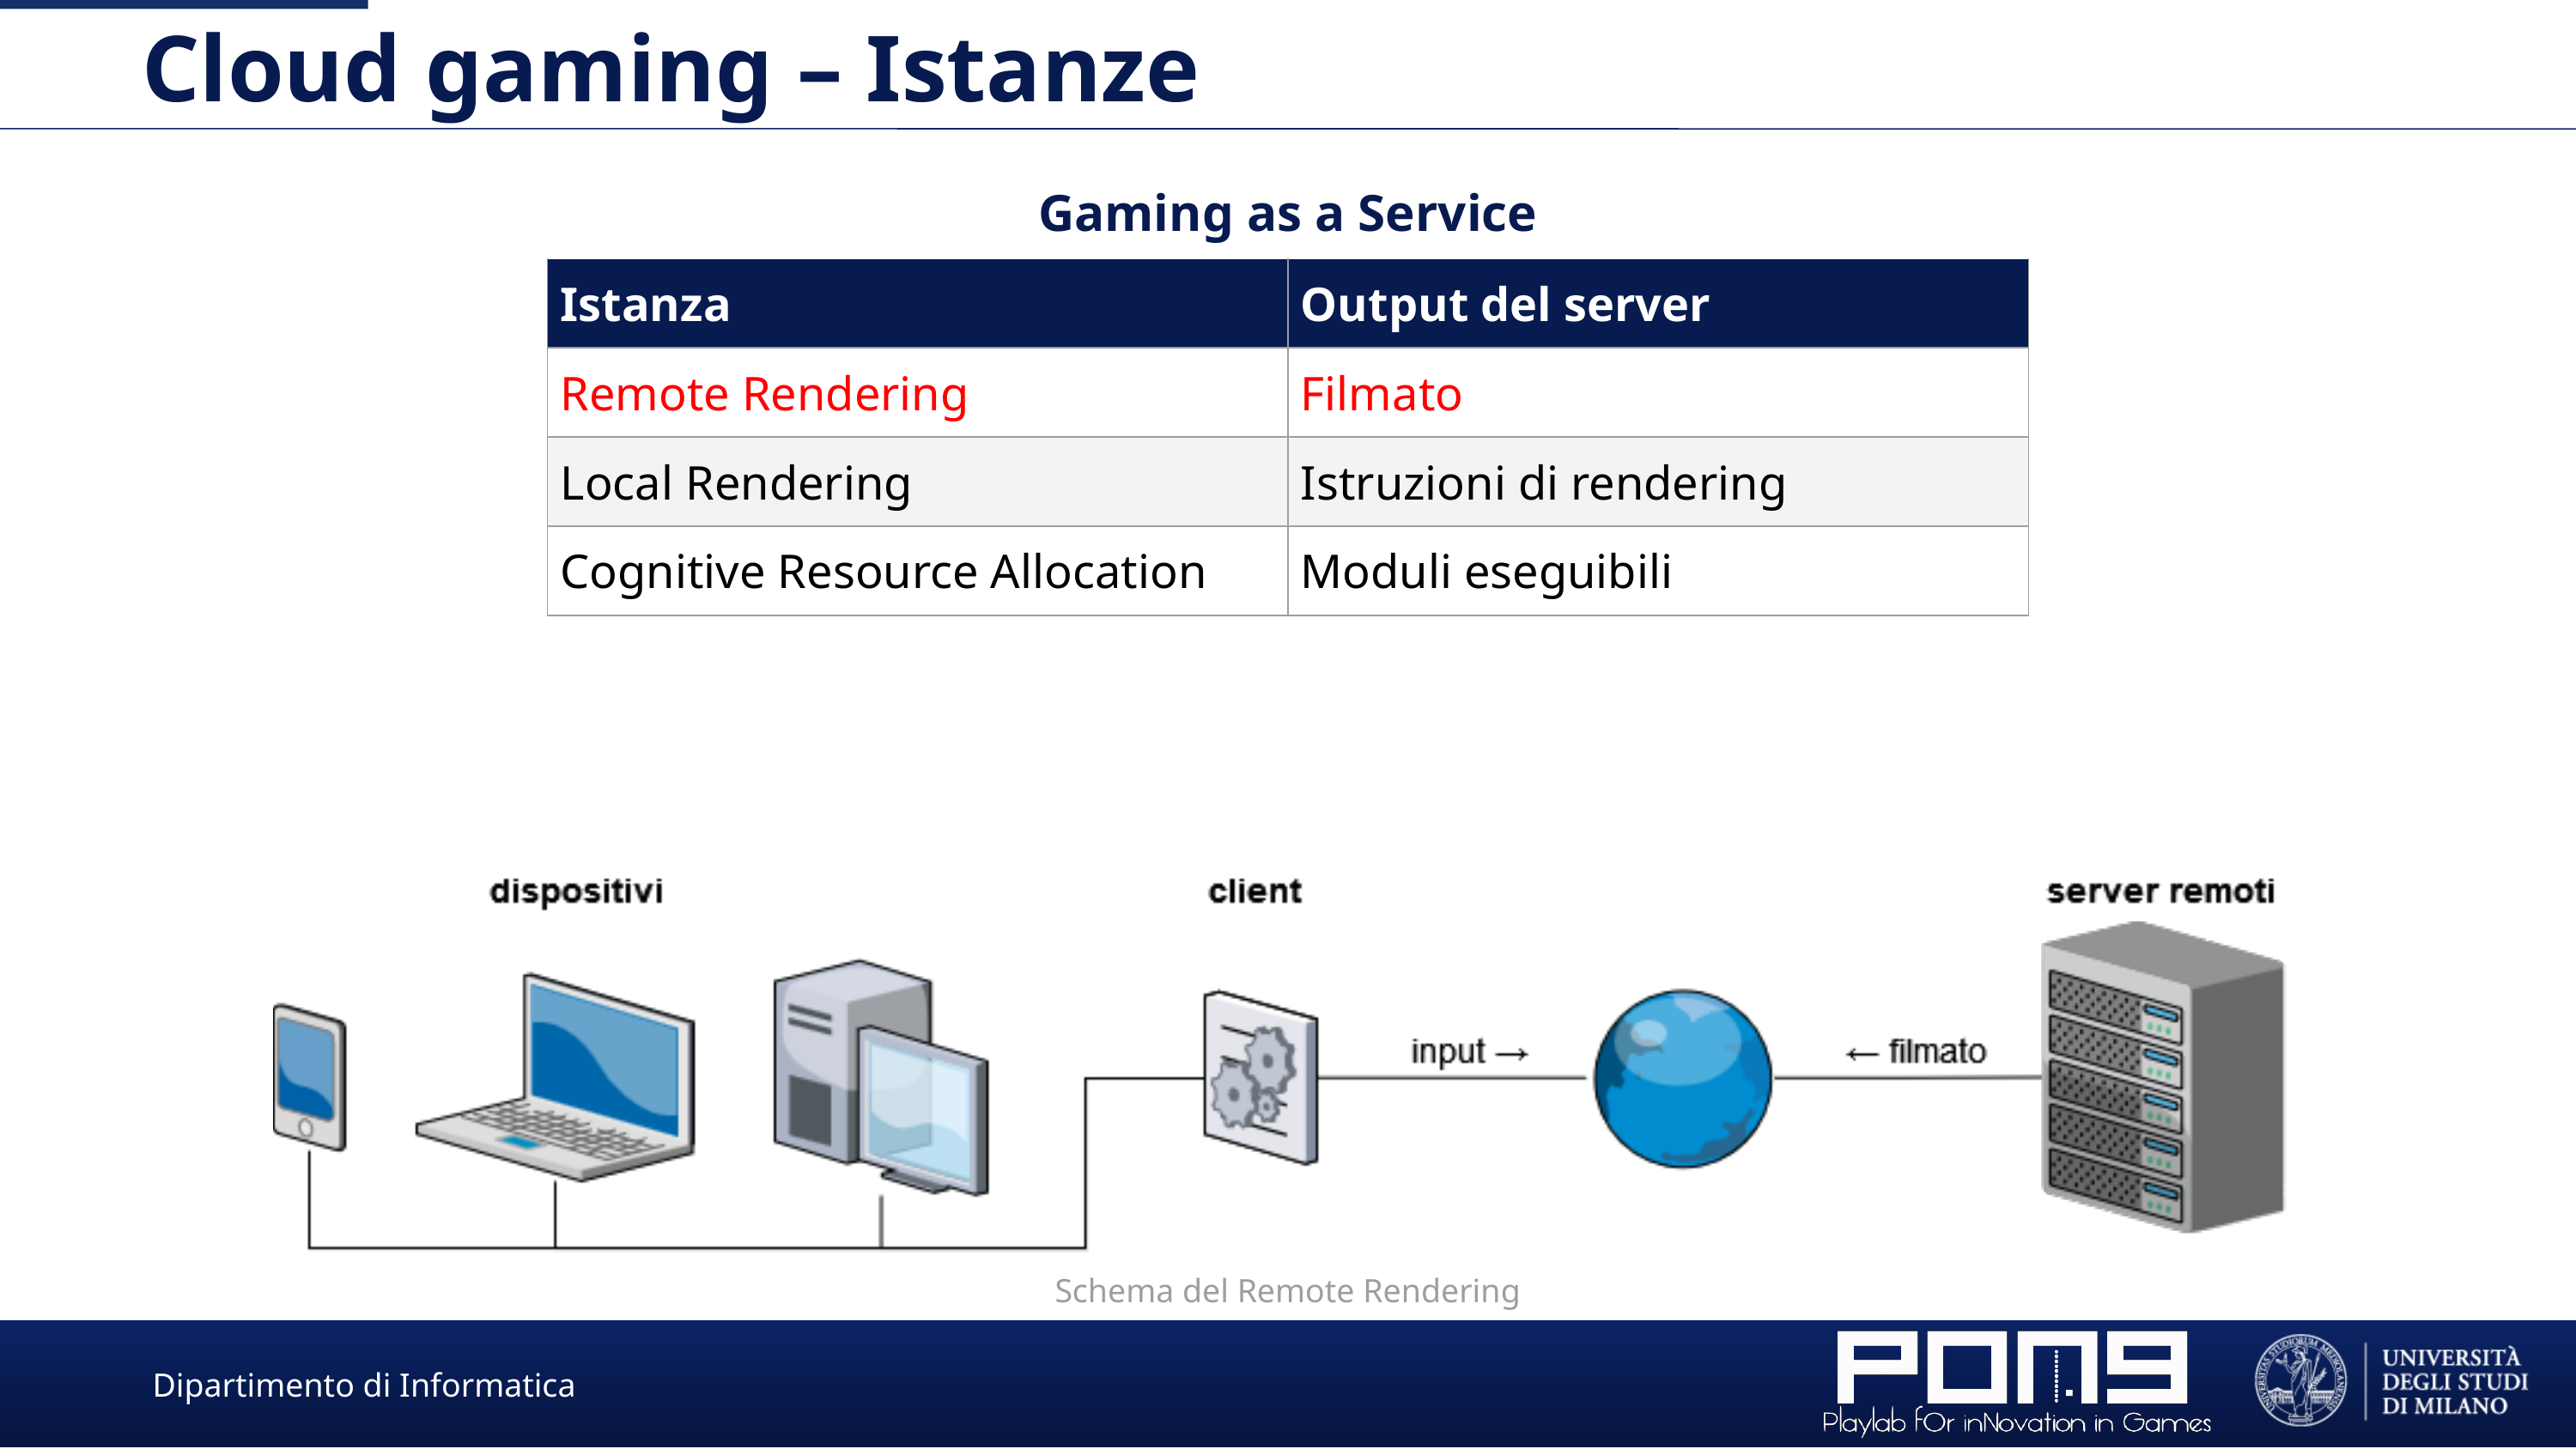

# Cloud gaming – Istanze
| Gaming as a Service | |
| --- | --- |
| Istanza | Output del server |
| Remote Rendering | Filmato |
| Local Rendering | Istruzioni di rendering |
| Cognitive Resource Allocation | Moduli eseguibili |
Schema del Remote Rendering
Dipartimento di Informatica